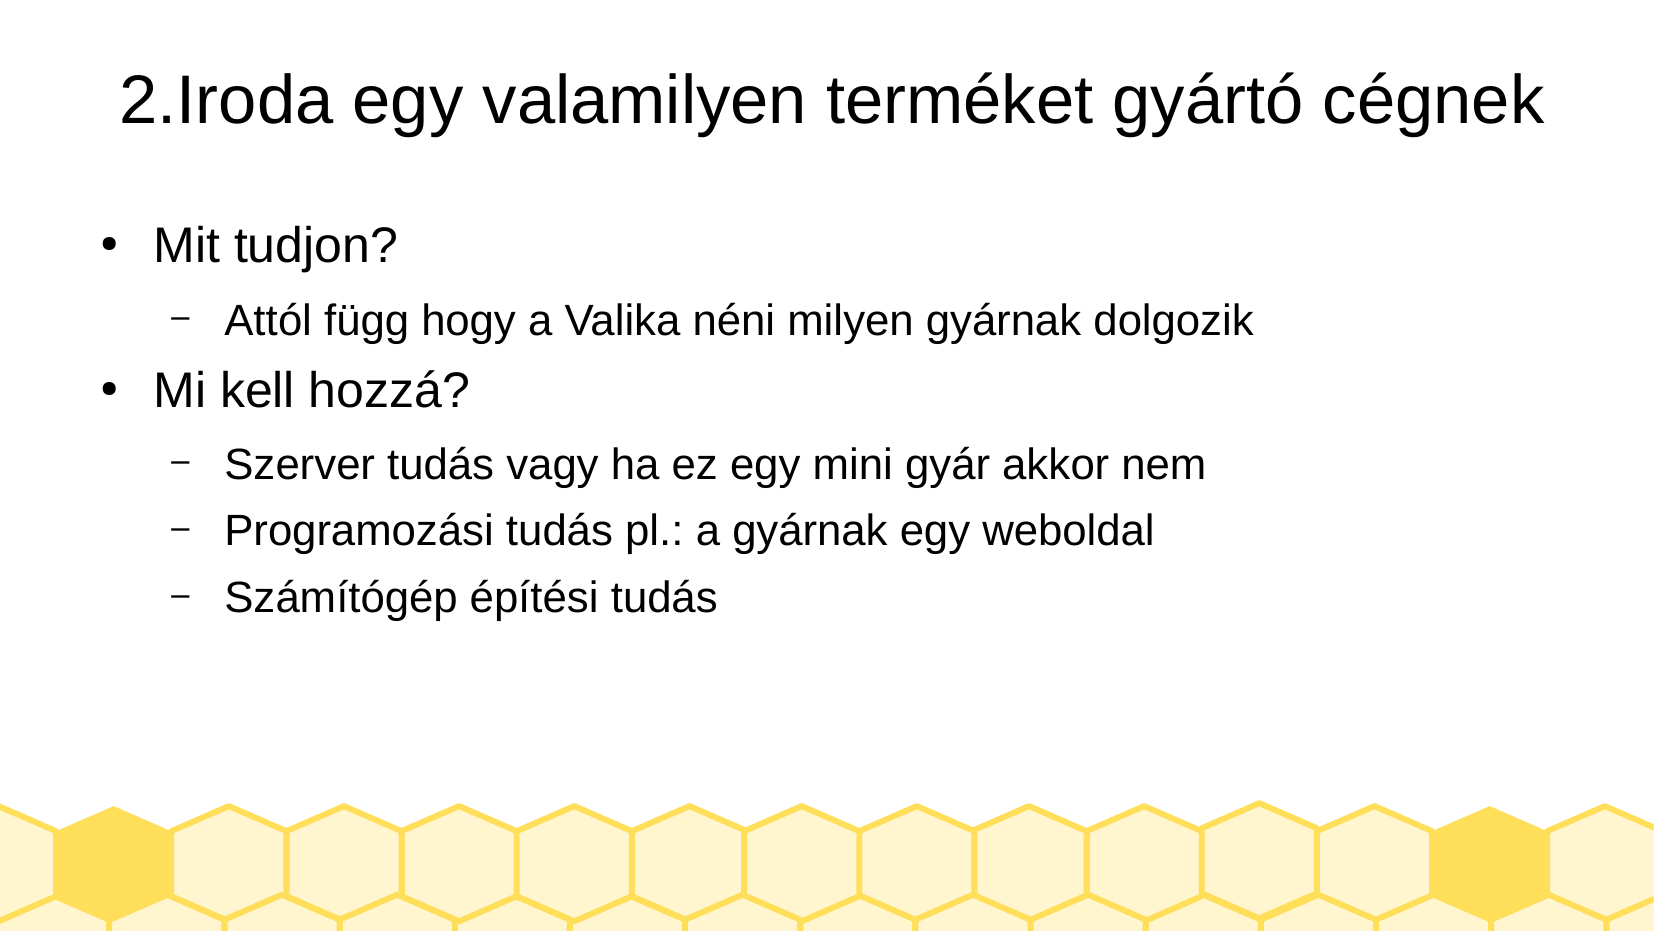

# 2.Iroda egy valamilyen terméket gyártó cégnek
Mit tudjon?
Attól függ hogy a Valika néni milyen gyárnak dolgozik
Mi kell hozzá?
Szerver tudás vagy ha ez egy mini gyár akkor nem
Programozási tudás pl.: a gyárnak egy weboldal
Számítógép építési tudás